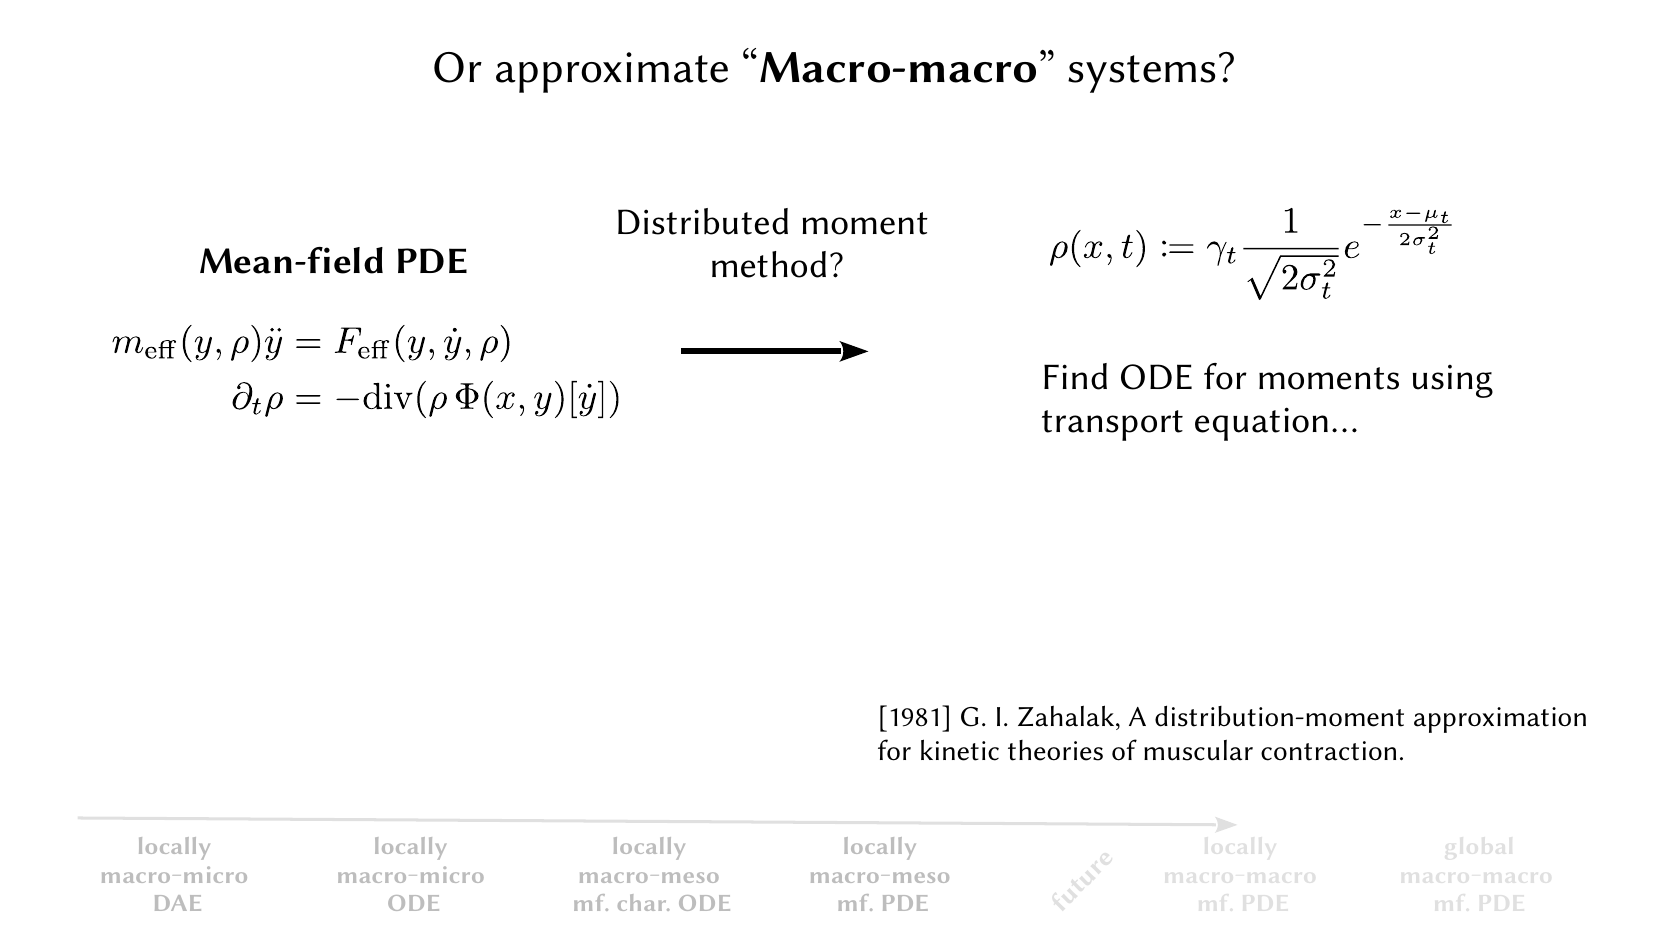

Or approximate “Macro-macro” systems?
Distributed moment
method?
Mean-field PDE
Find ODE for moments using
transport equation...
[1981] G. I. Zahalak, A distribution-moment approximation for kinetic theories of muscular contraction.
locally
macro‒micro
DAE
locally
macro‒micro
ODE
locally
macro‒meso
mf. char. ODE
locally
macro‒meso
mf. PDE
locally
macro‒macro
mf. PDE
global
macro‒macro
mf. PDE
future